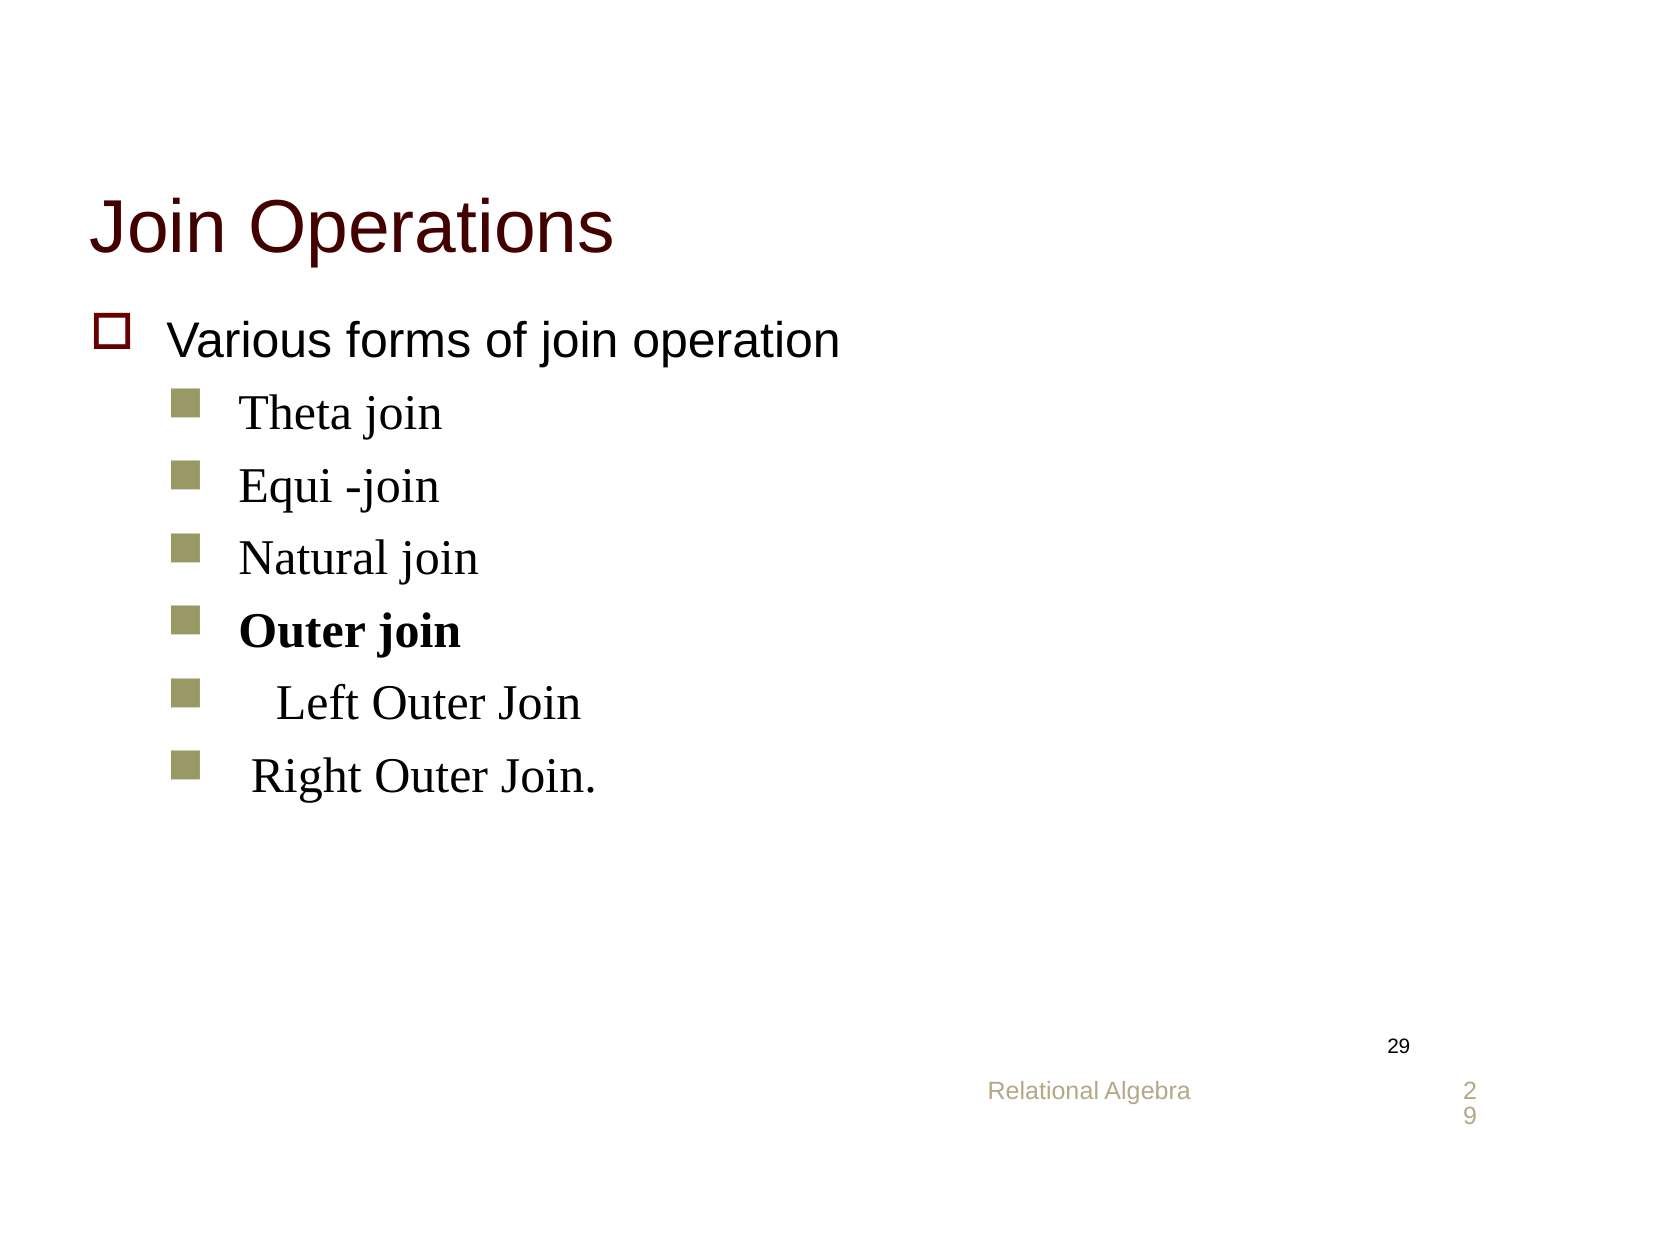

Join Operations
Various forms of join operation
Theta join
Equi -join‏
Natural join
Outer join
 Left Outer Join
 Right Outer Join.
Relational Algebra